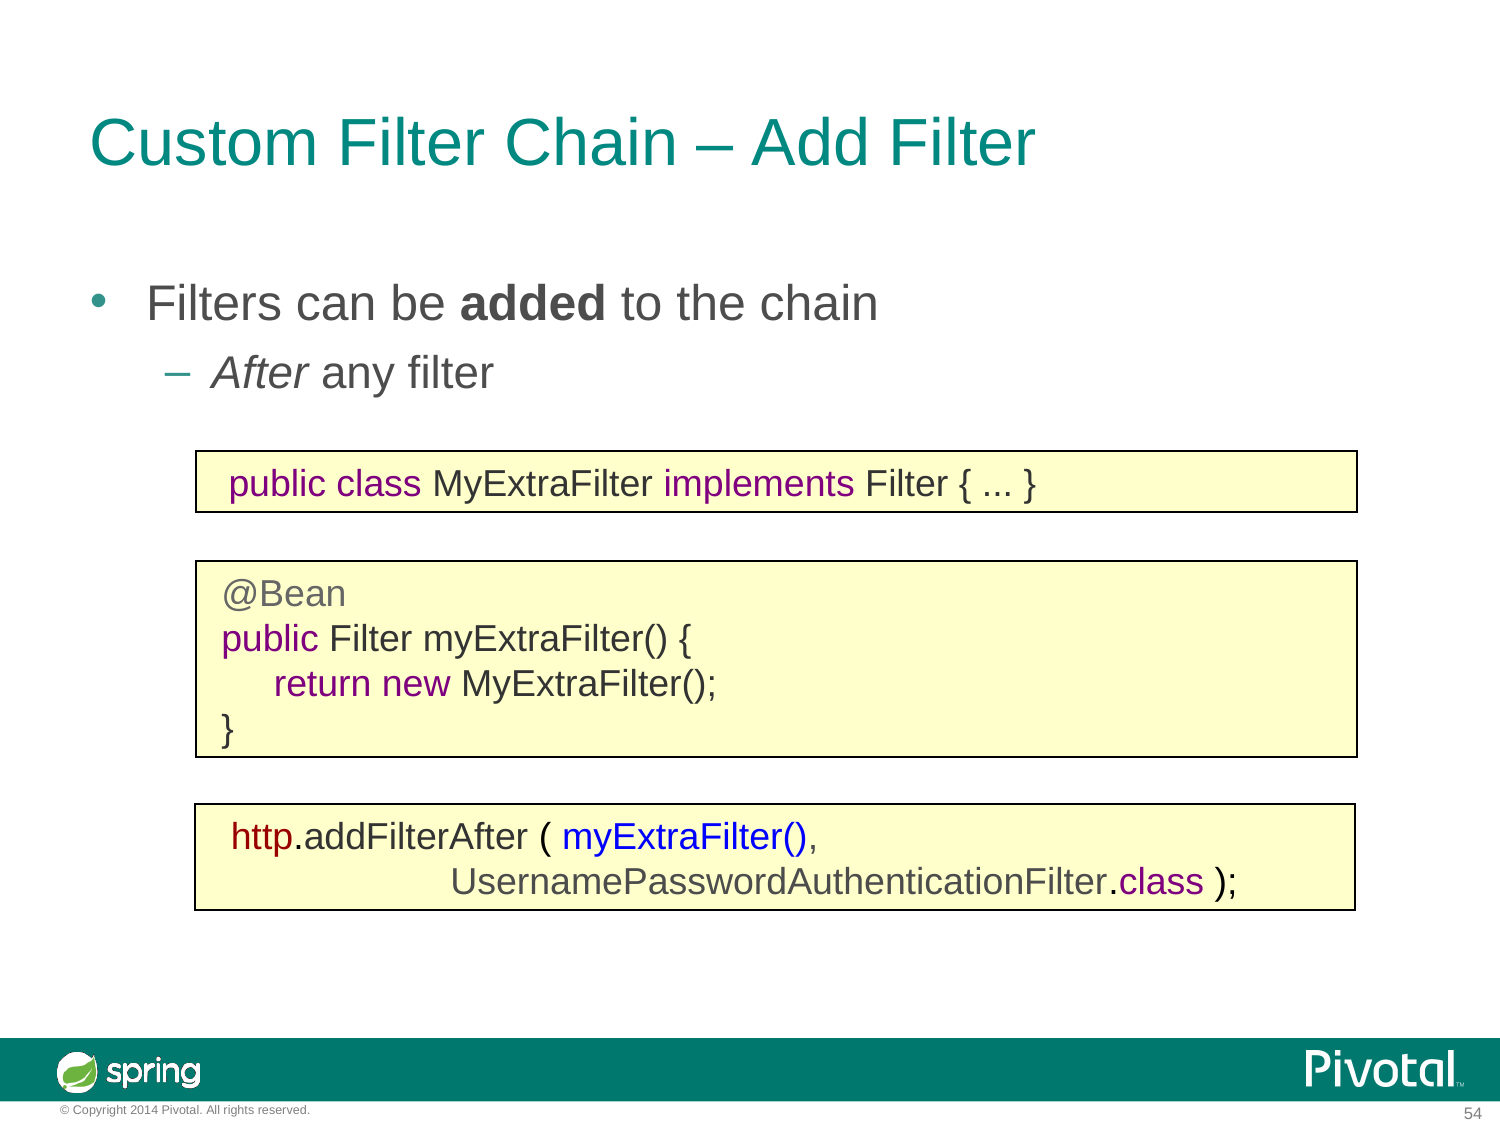

# Custom Filter Chain – Add Filter
Filters can be added to the chain
After any filter
public class MyExtraFilter implements Filter { ... }
 @Bean
 public Filter myExtraFilter() {
 return new MyExtraFilter();
 }
 http.addFilterAfter ( myExtraFilter(),
 UsernamePasswordAuthenticationFilter.class );